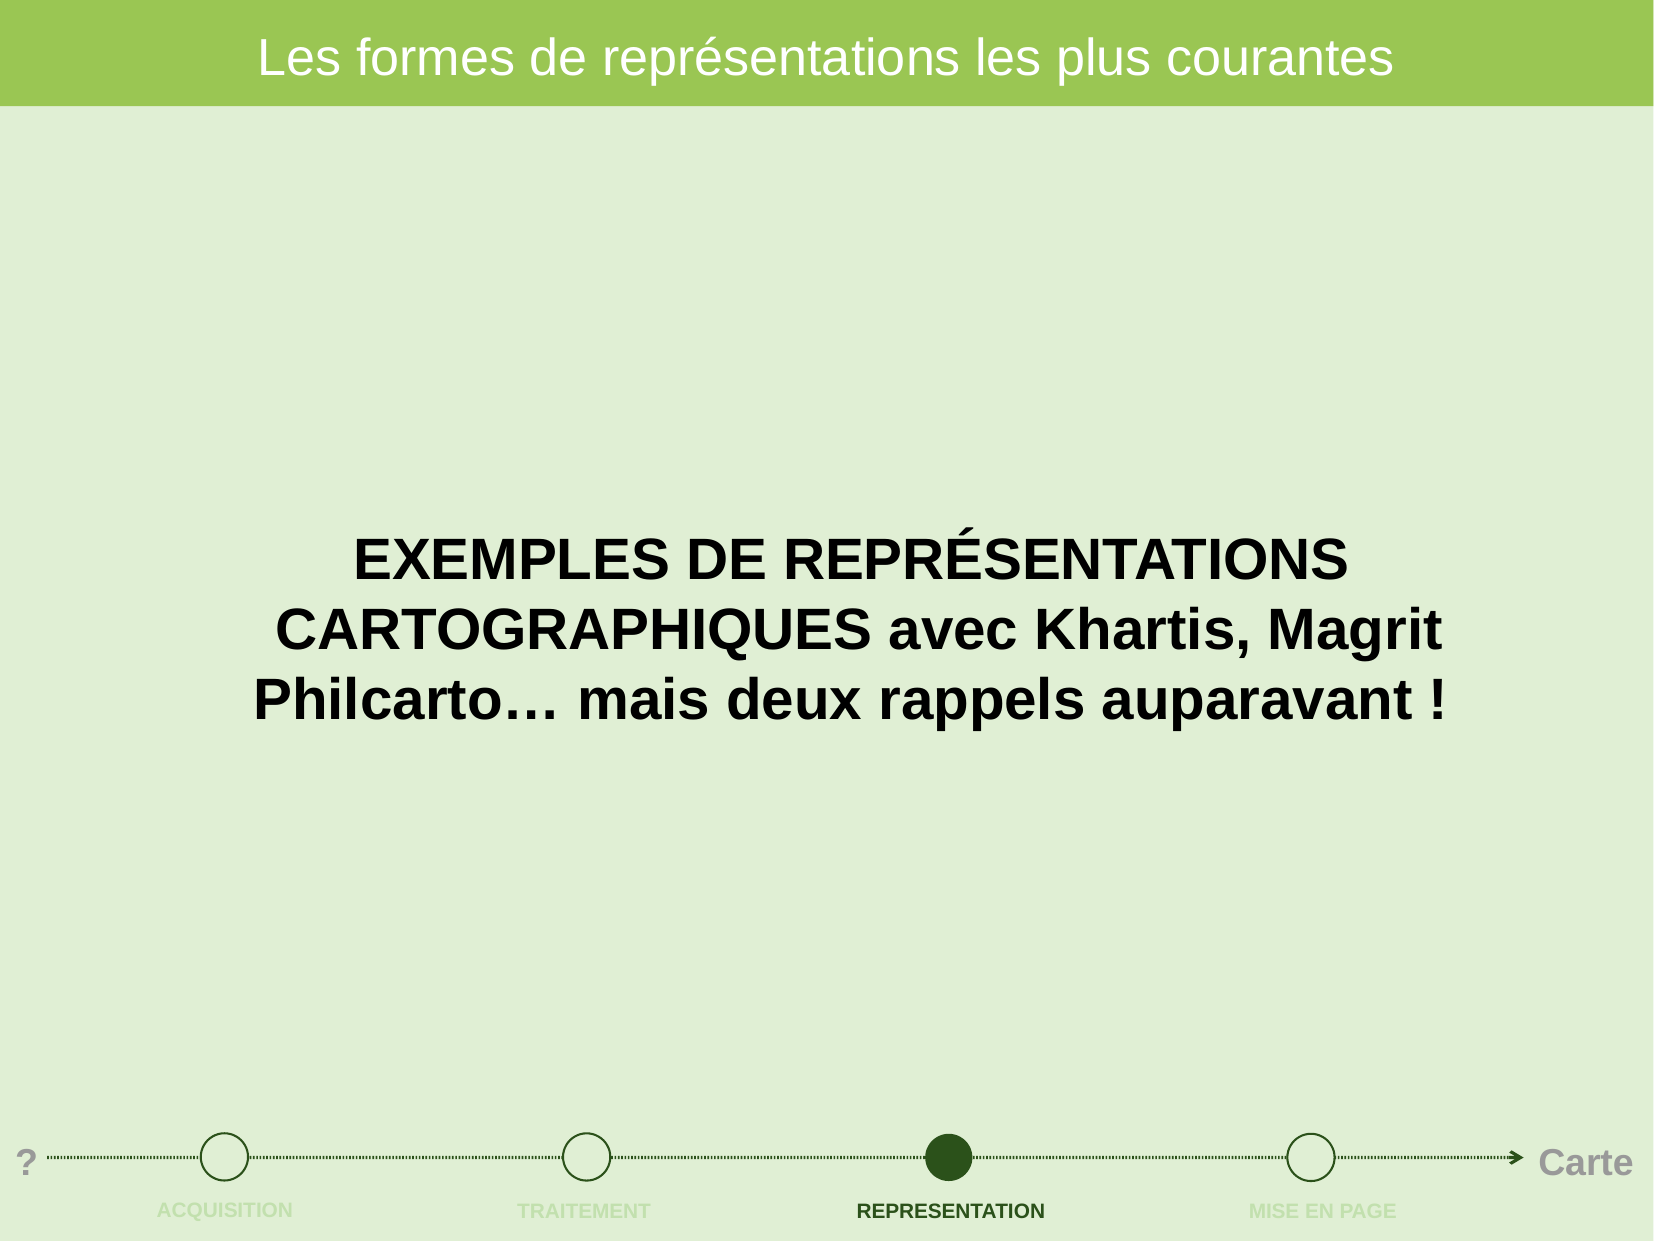

# Les formes de représentations les plus courantes
EXEMPLES DE REPRÉSENTATIONS
 CARTOGRAPHIQUES avec Khartis, Magrit
Philcarto… mais deux rappels auparavant !
?
Carte
ACQUISITION
TRAITEMENT
REPRESENTATION
MISE EN PAGE